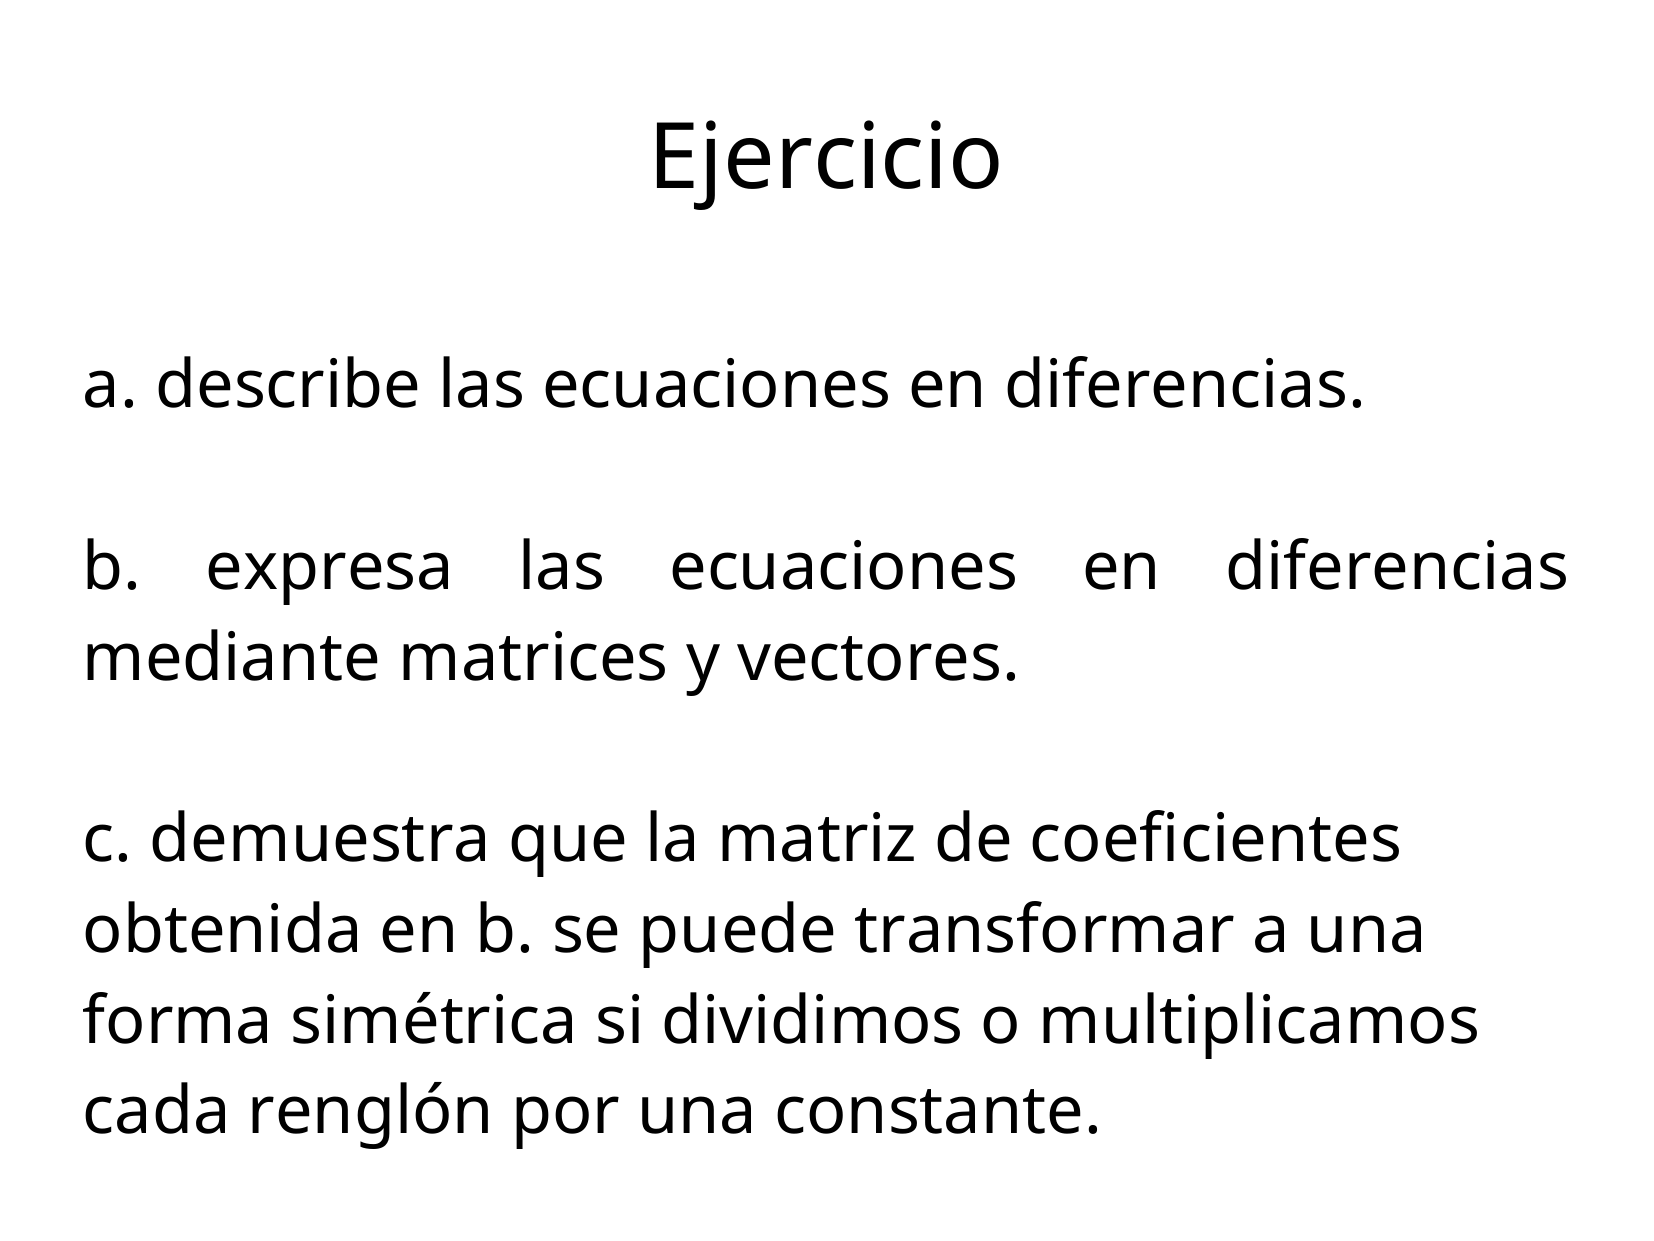

# Ejercicio
a. describe las ecuaciones en diferencias.
b. expresa las ecuaciones en diferencias mediante matrices y vectores.
c. demuestra que la matriz de coeficientes obtenida en b. se puede transformar a una forma simétrica si dividimos o multiplicamos cada renglón por una constante.